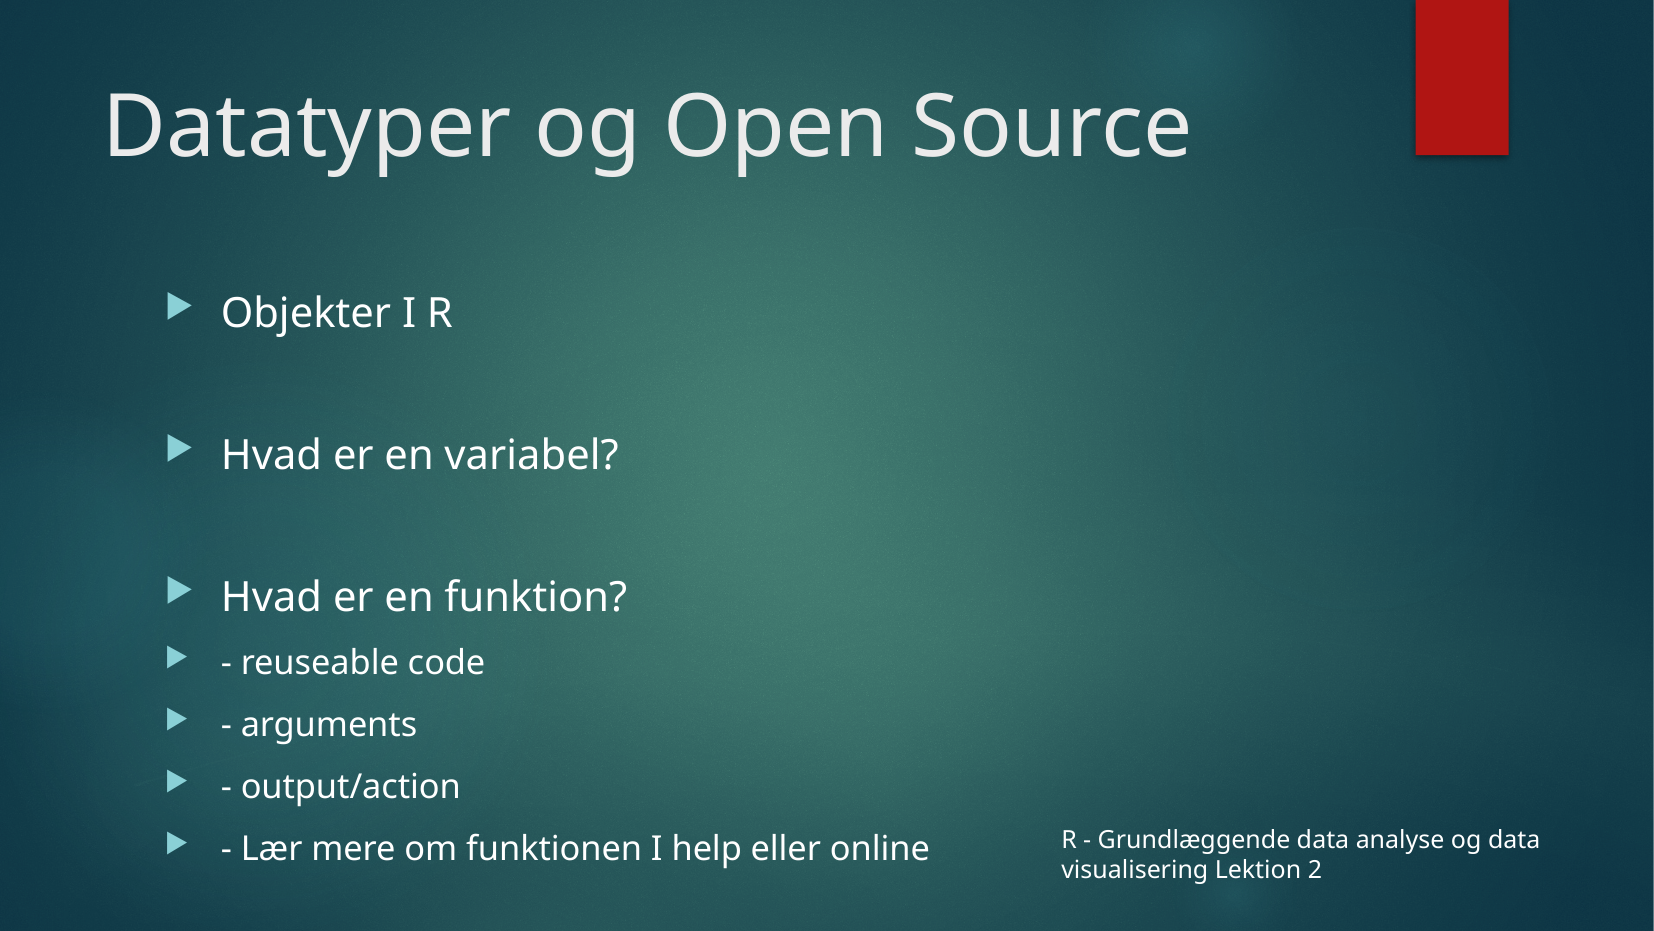

# Datatyper og Open Source
Objekter I R
Hvad er en variabel?
Hvad er en funktion?
- reuseable code
- arguments
- output/action
- Lær mere om funktionen I help eller online
R - Grundlæggende data analyse og data visualisering Lektion 2